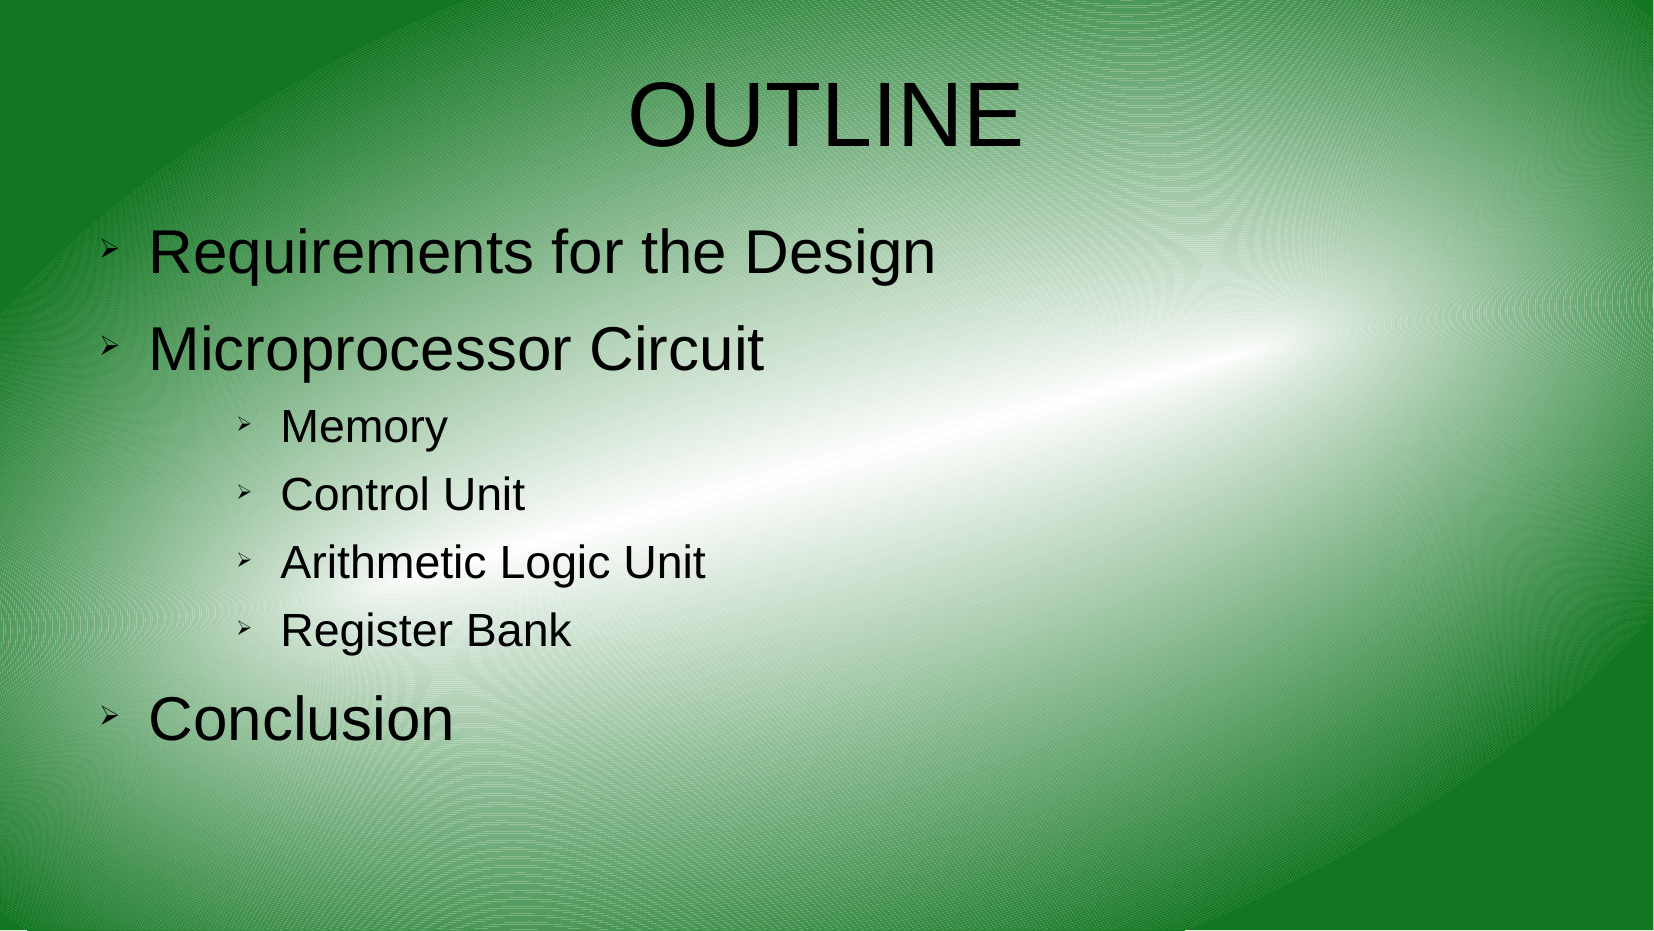

# OUTLINE
Requirements for the Design
Microprocessor Circuit
Memory
Control Unit
Arithmetic Logic Unit
Register Bank
Conclusion